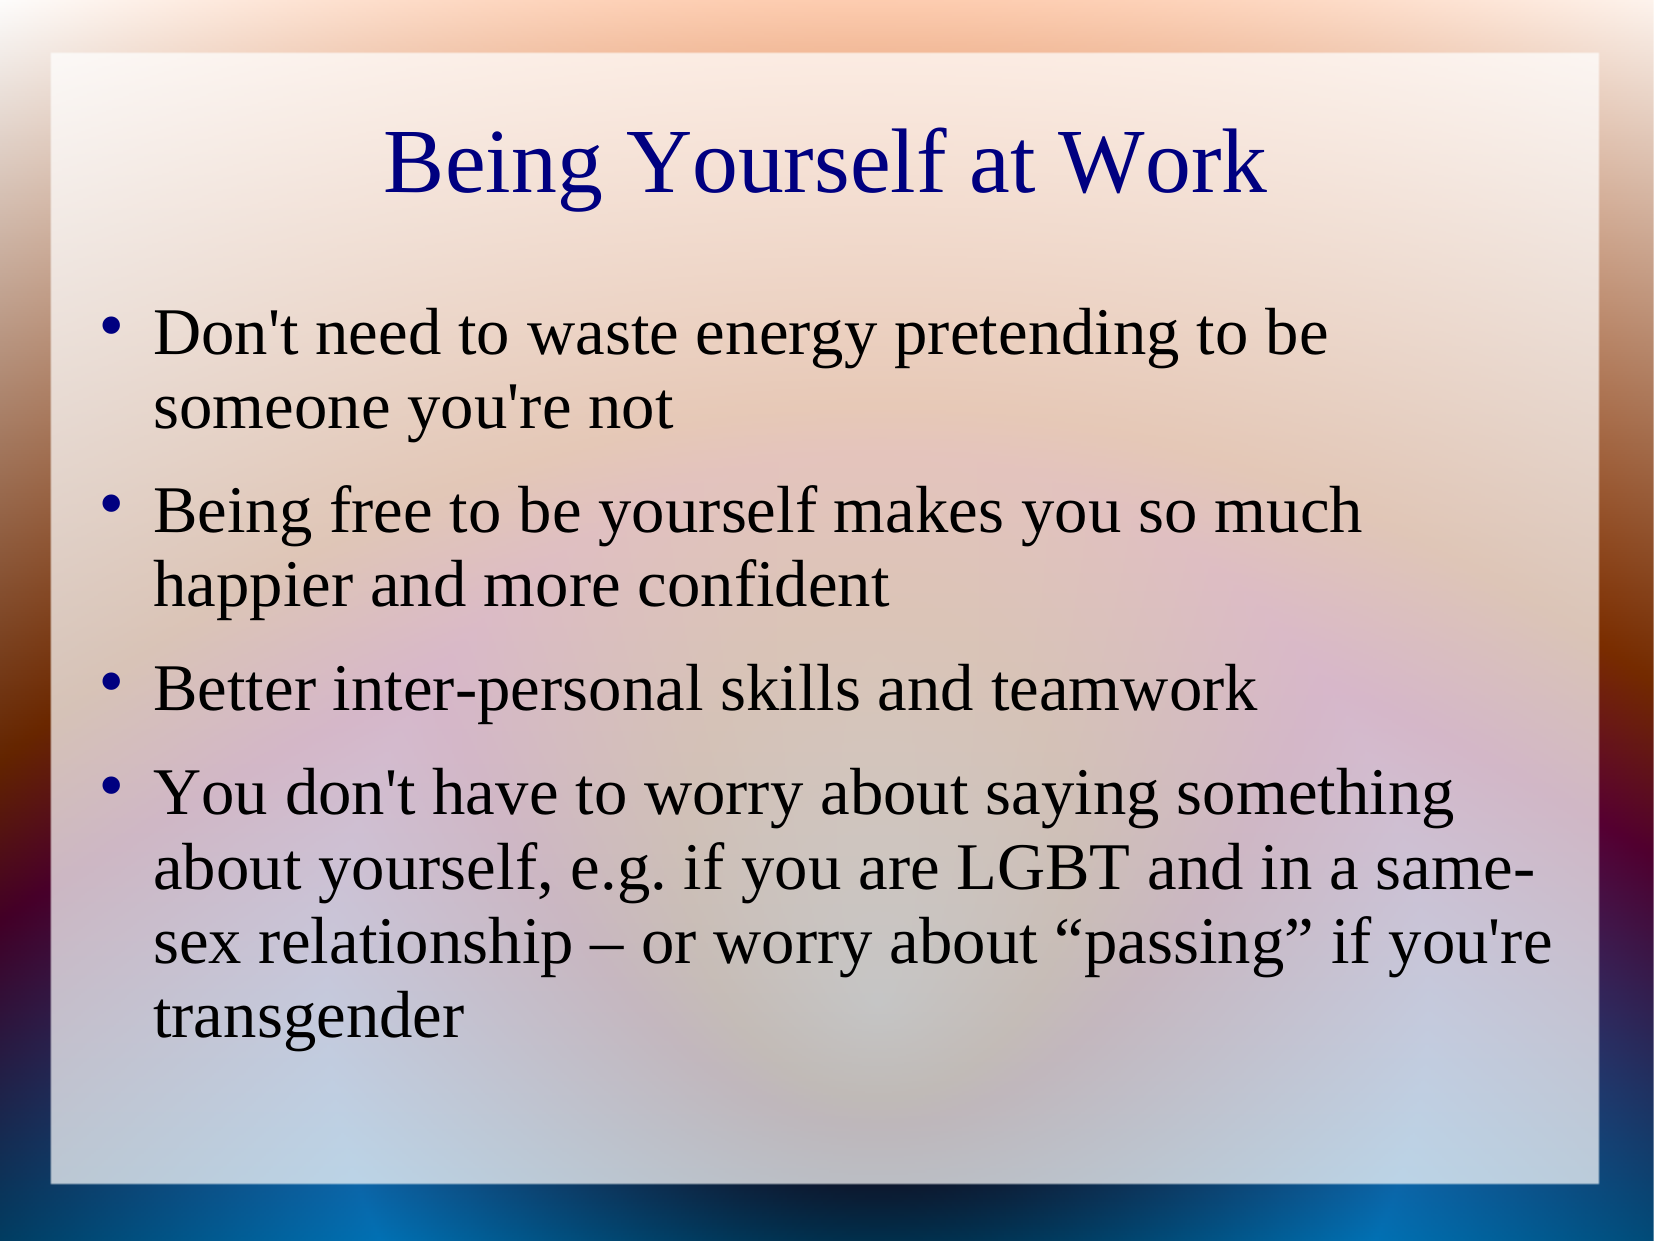

# Being Yourself at Work
Don't need to waste energy pretending to be someone you're not
Being free to be yourself makes you so much happier and more confident
Better inter-personal skills and teamwork
You don't have to worry about saying something about yourself, e.g. if you are LGBT and in a same-sex relationship – or worry about “passing” if you're transgender